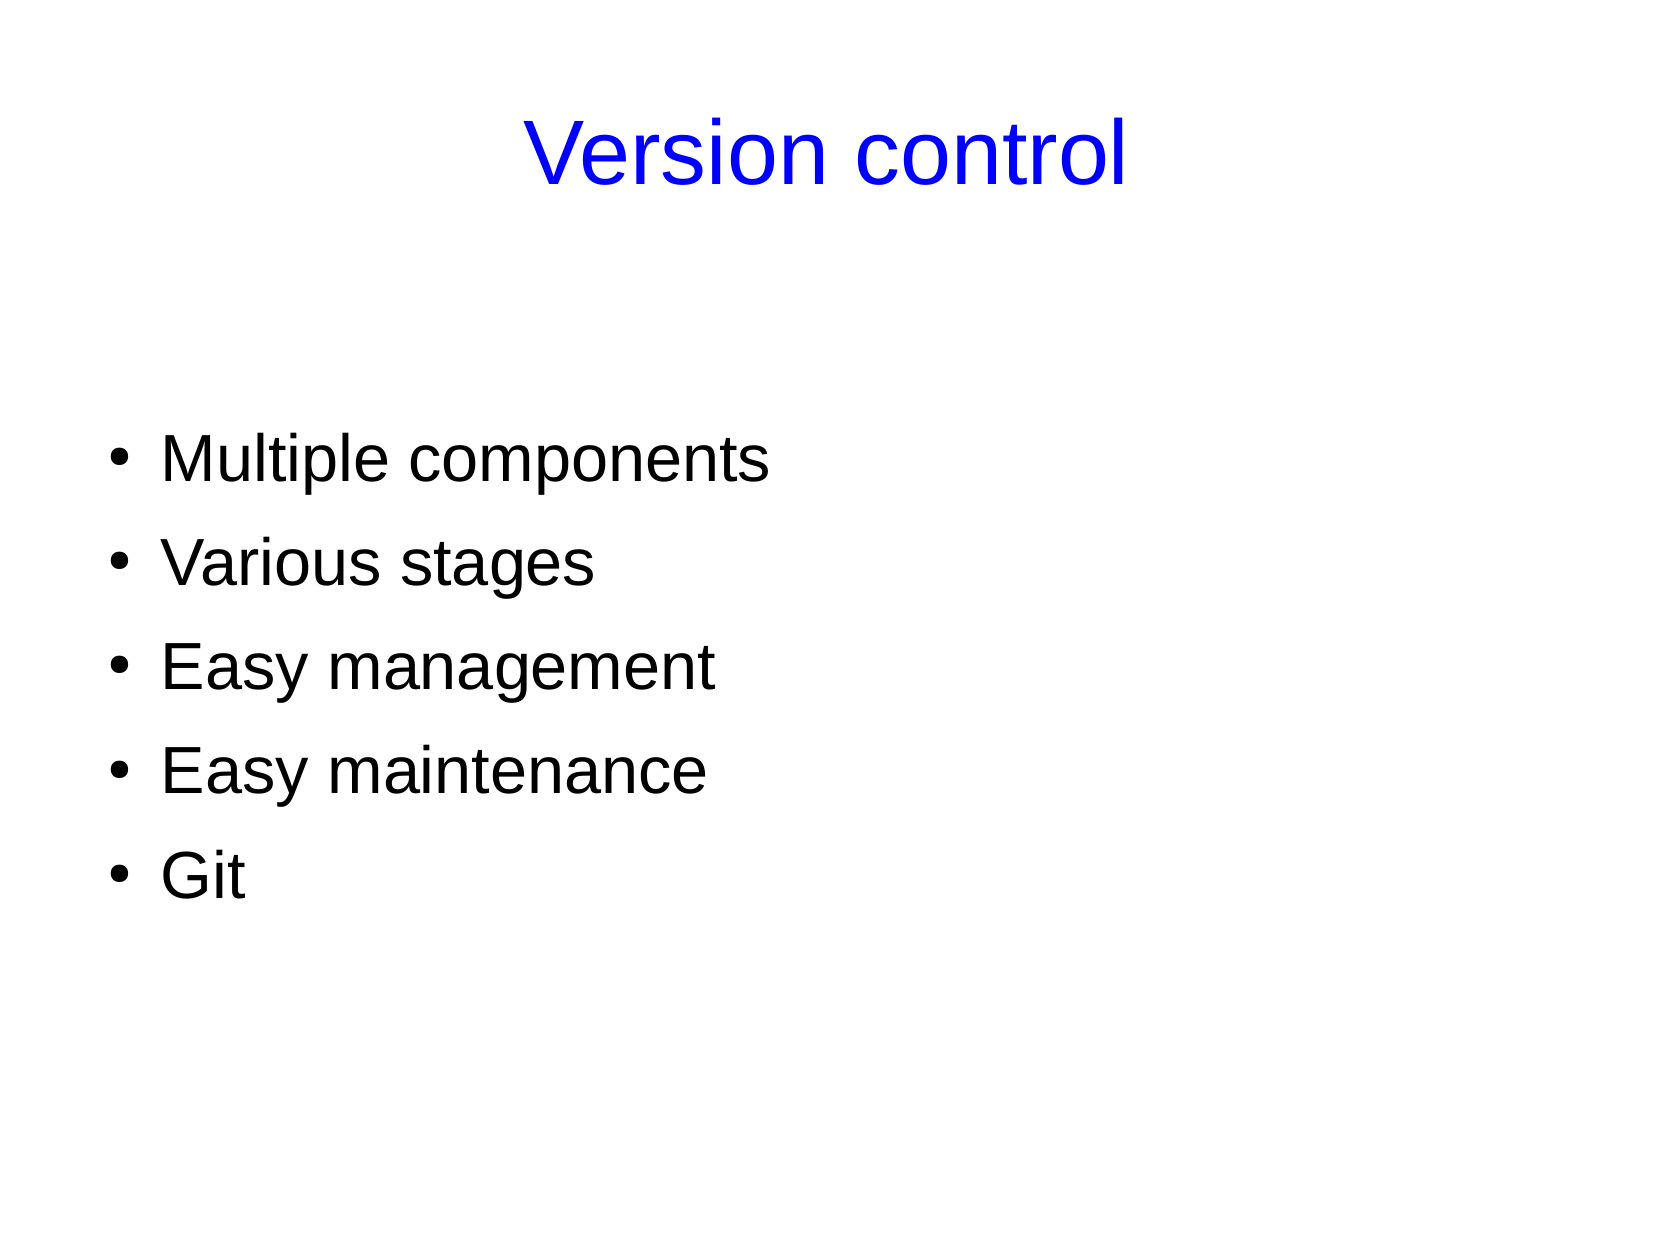

# Version control
Multiple components
Various stages
Easy management
Easy maintenance
Git